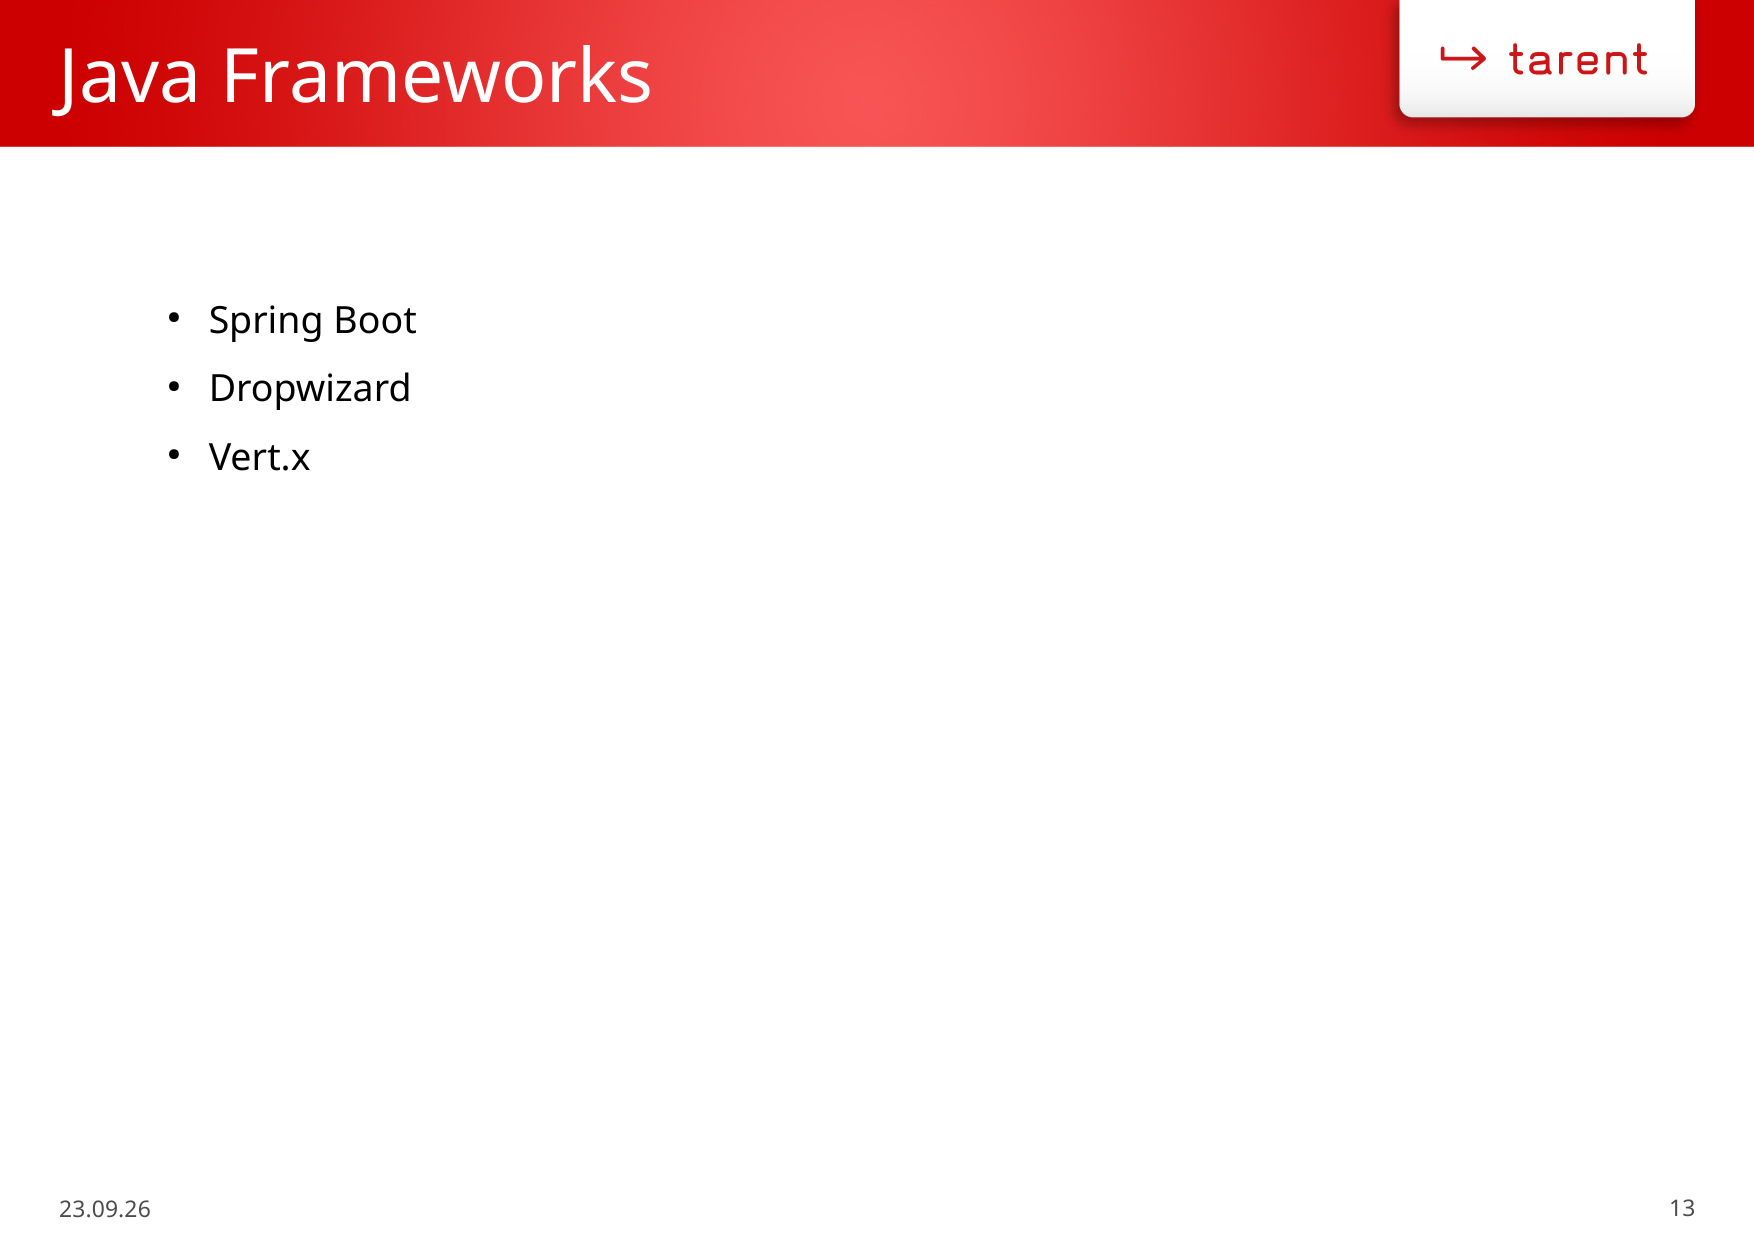

# Java Frameworks
Spring Boot
Dropwizard
Vert.x